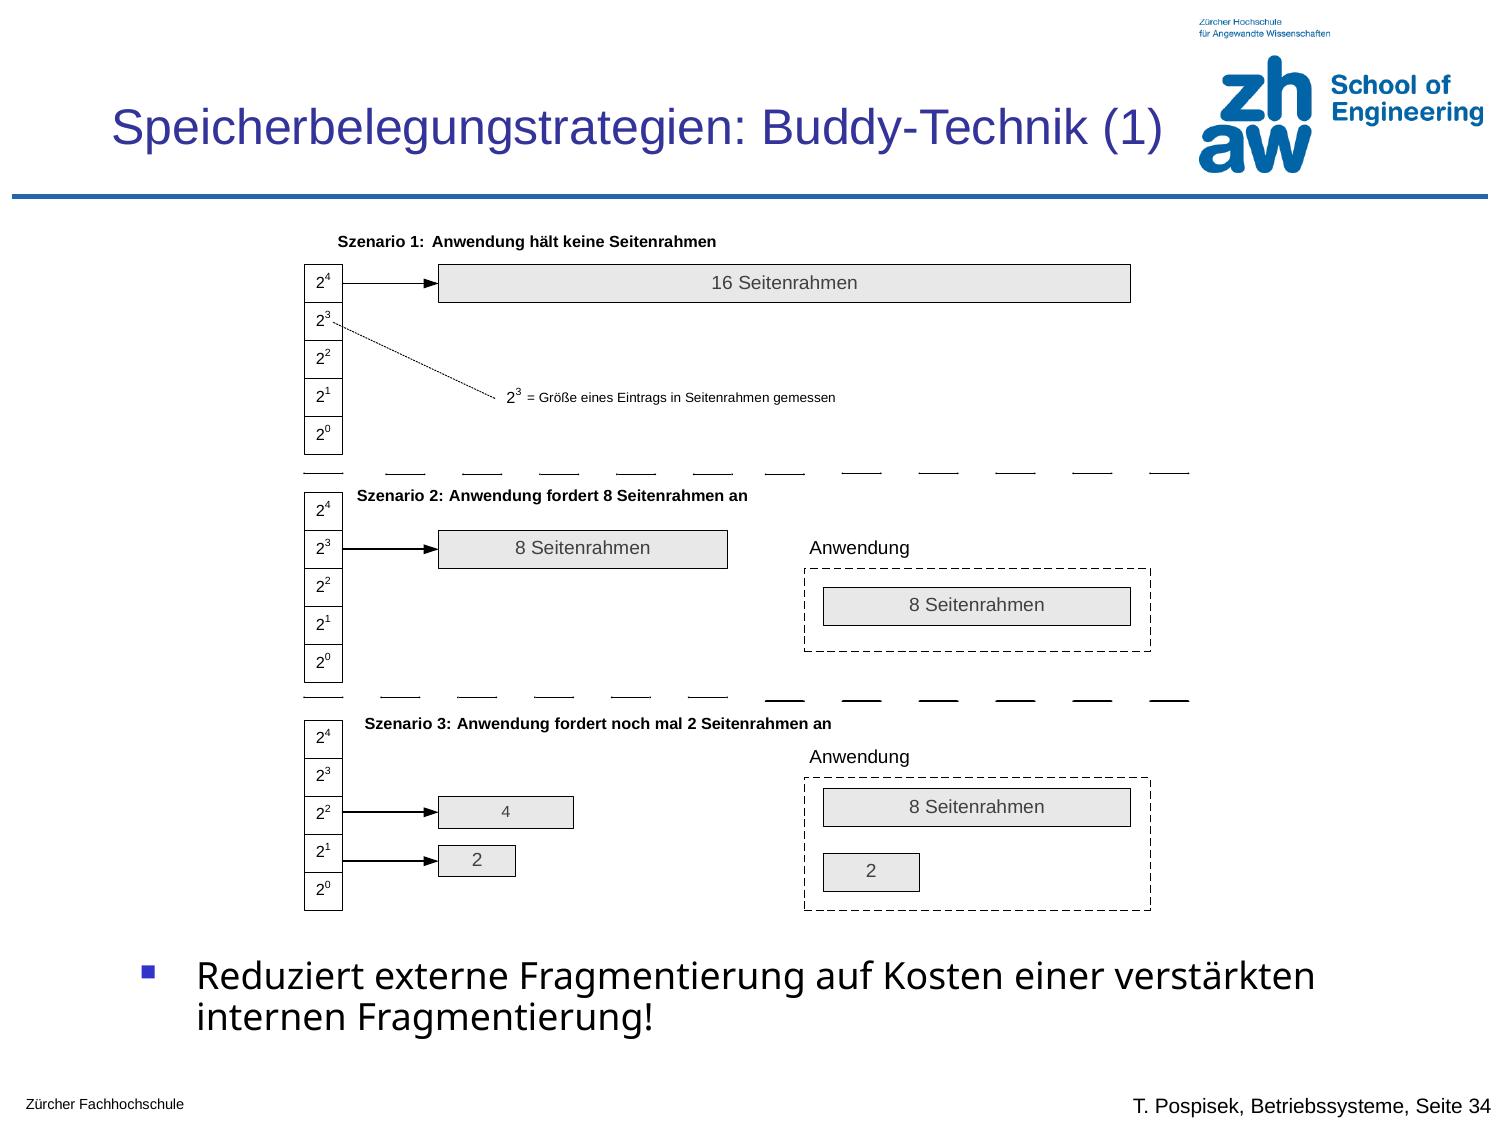

# Speicherbelegungstrategien: Buddy-Technik (1)
Reduziert externe Fragmentierung auf Kosten einer verstärkten internen Fragmentierung!